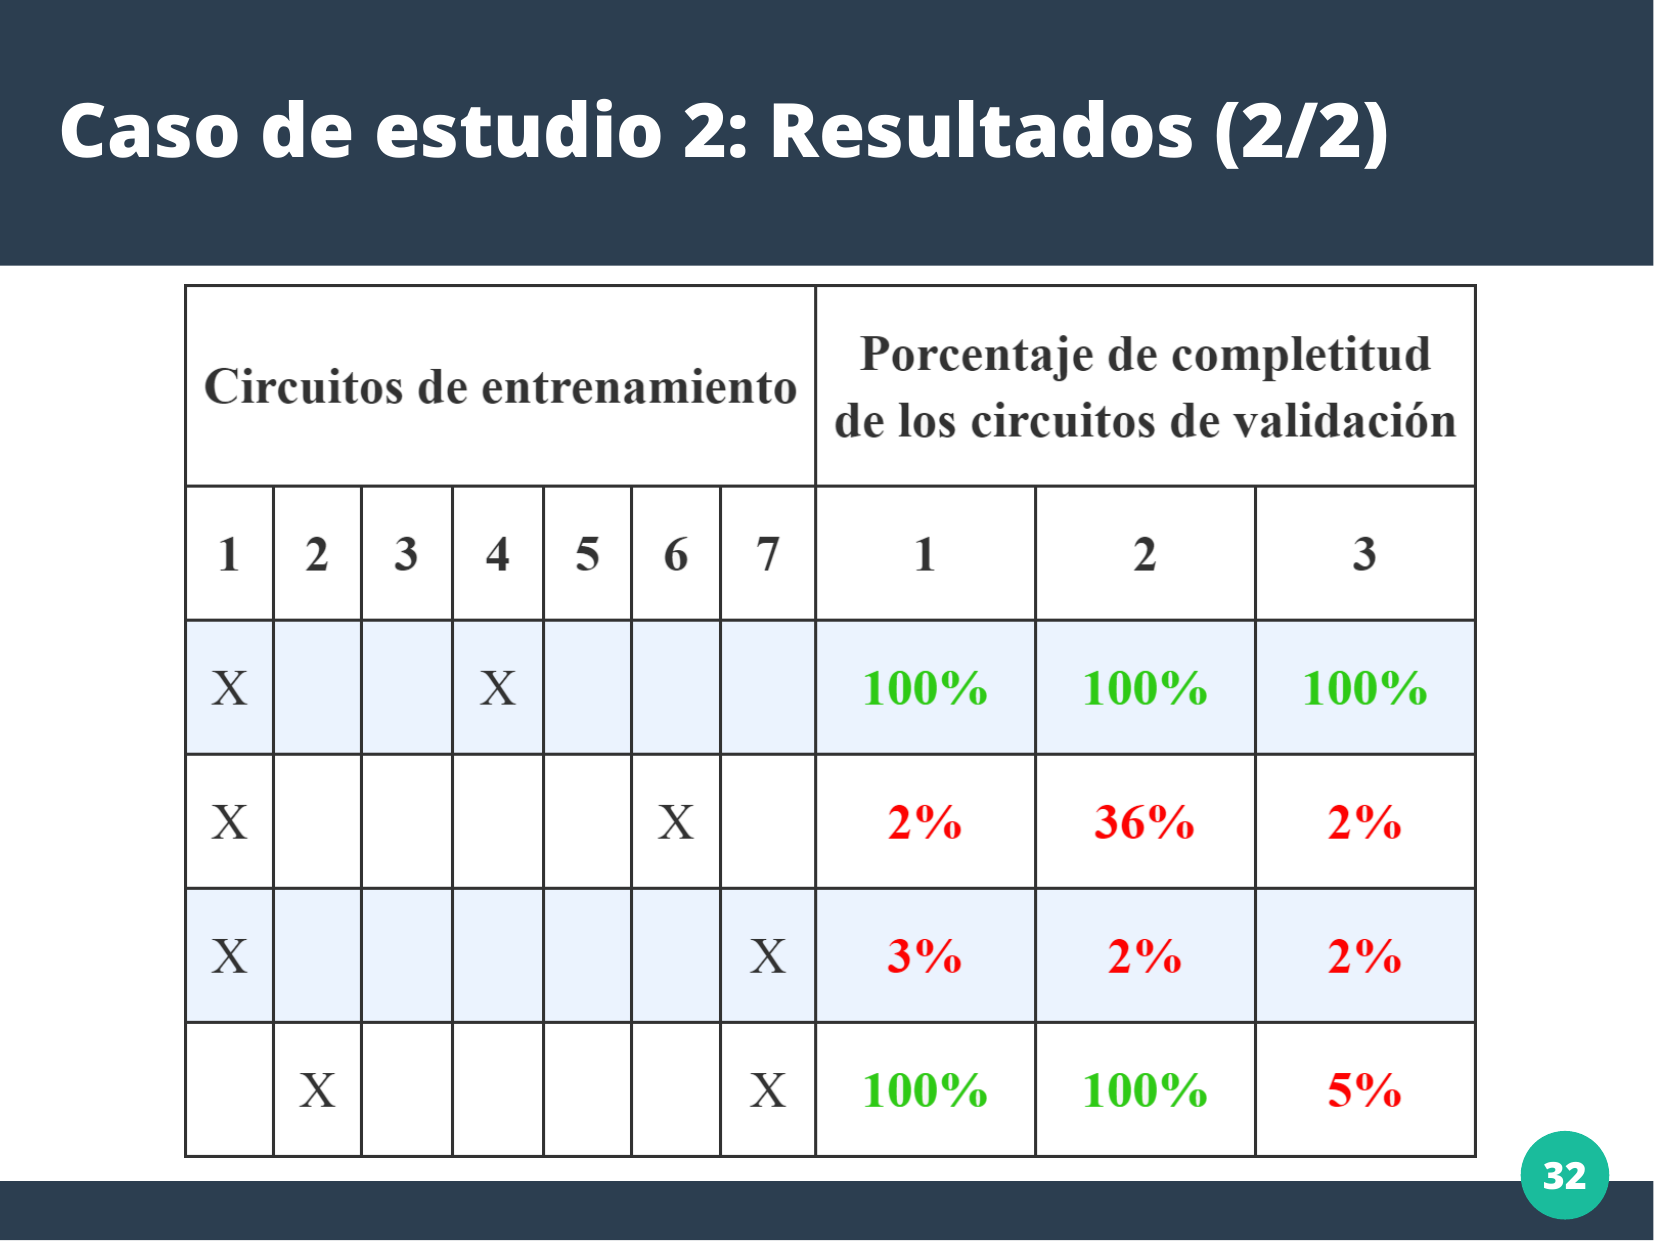

# Caso de estudio 2: Resultados (2/2)
32